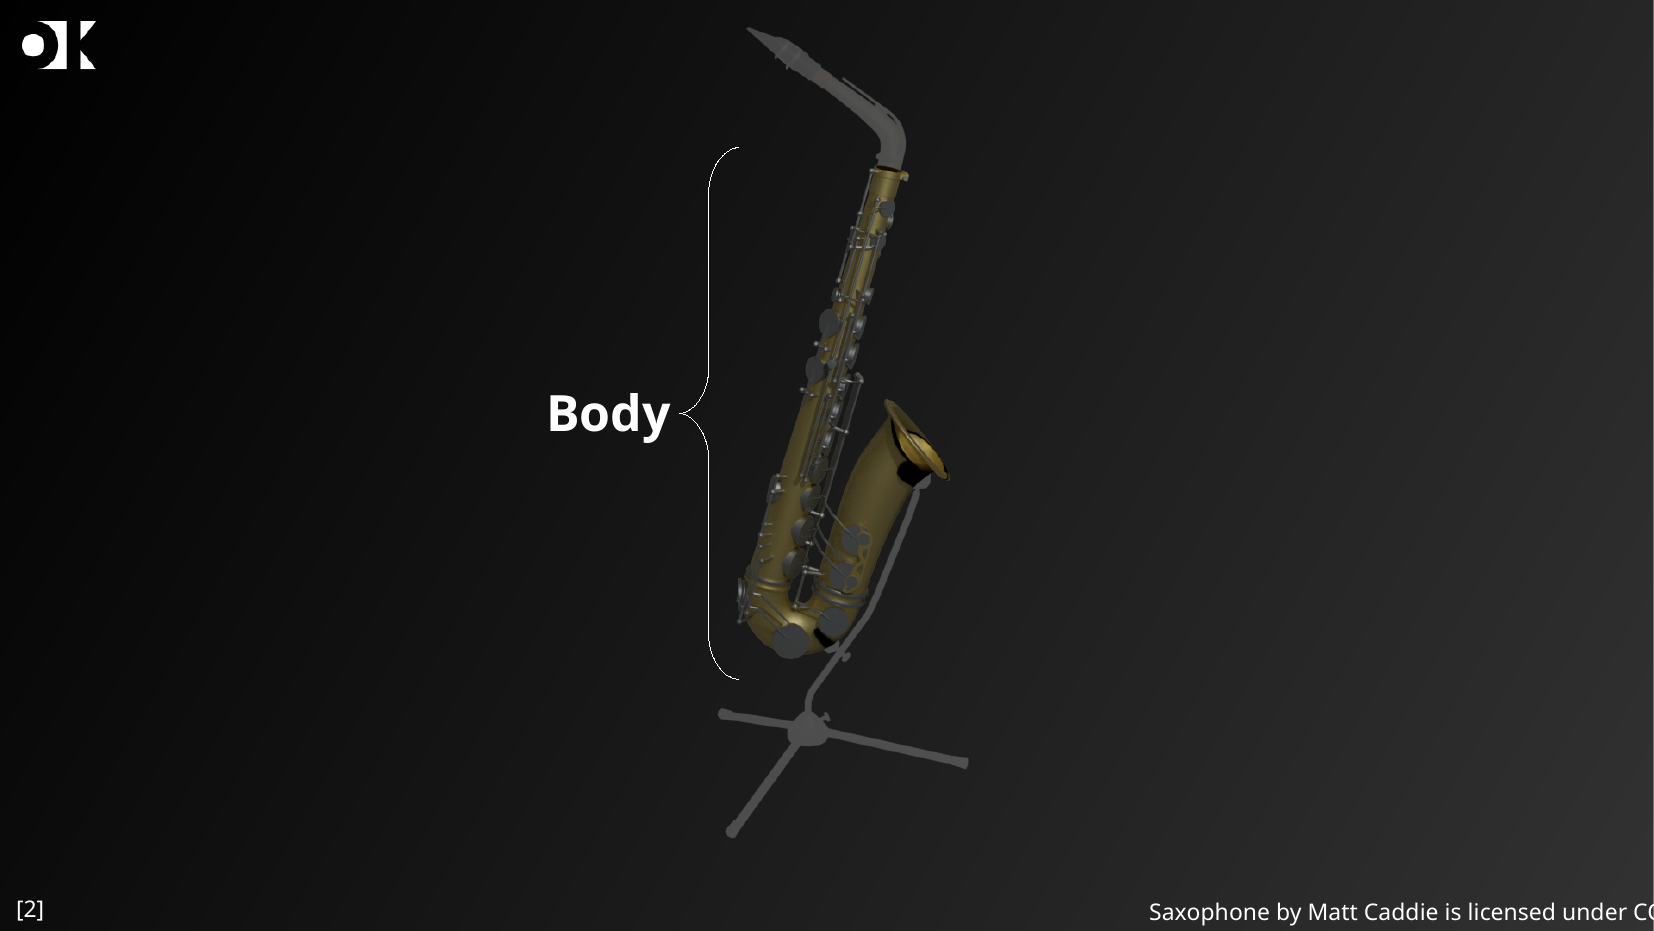

Body
[2]
Saxophone by Matt Caddie is licensed under CC-BY.